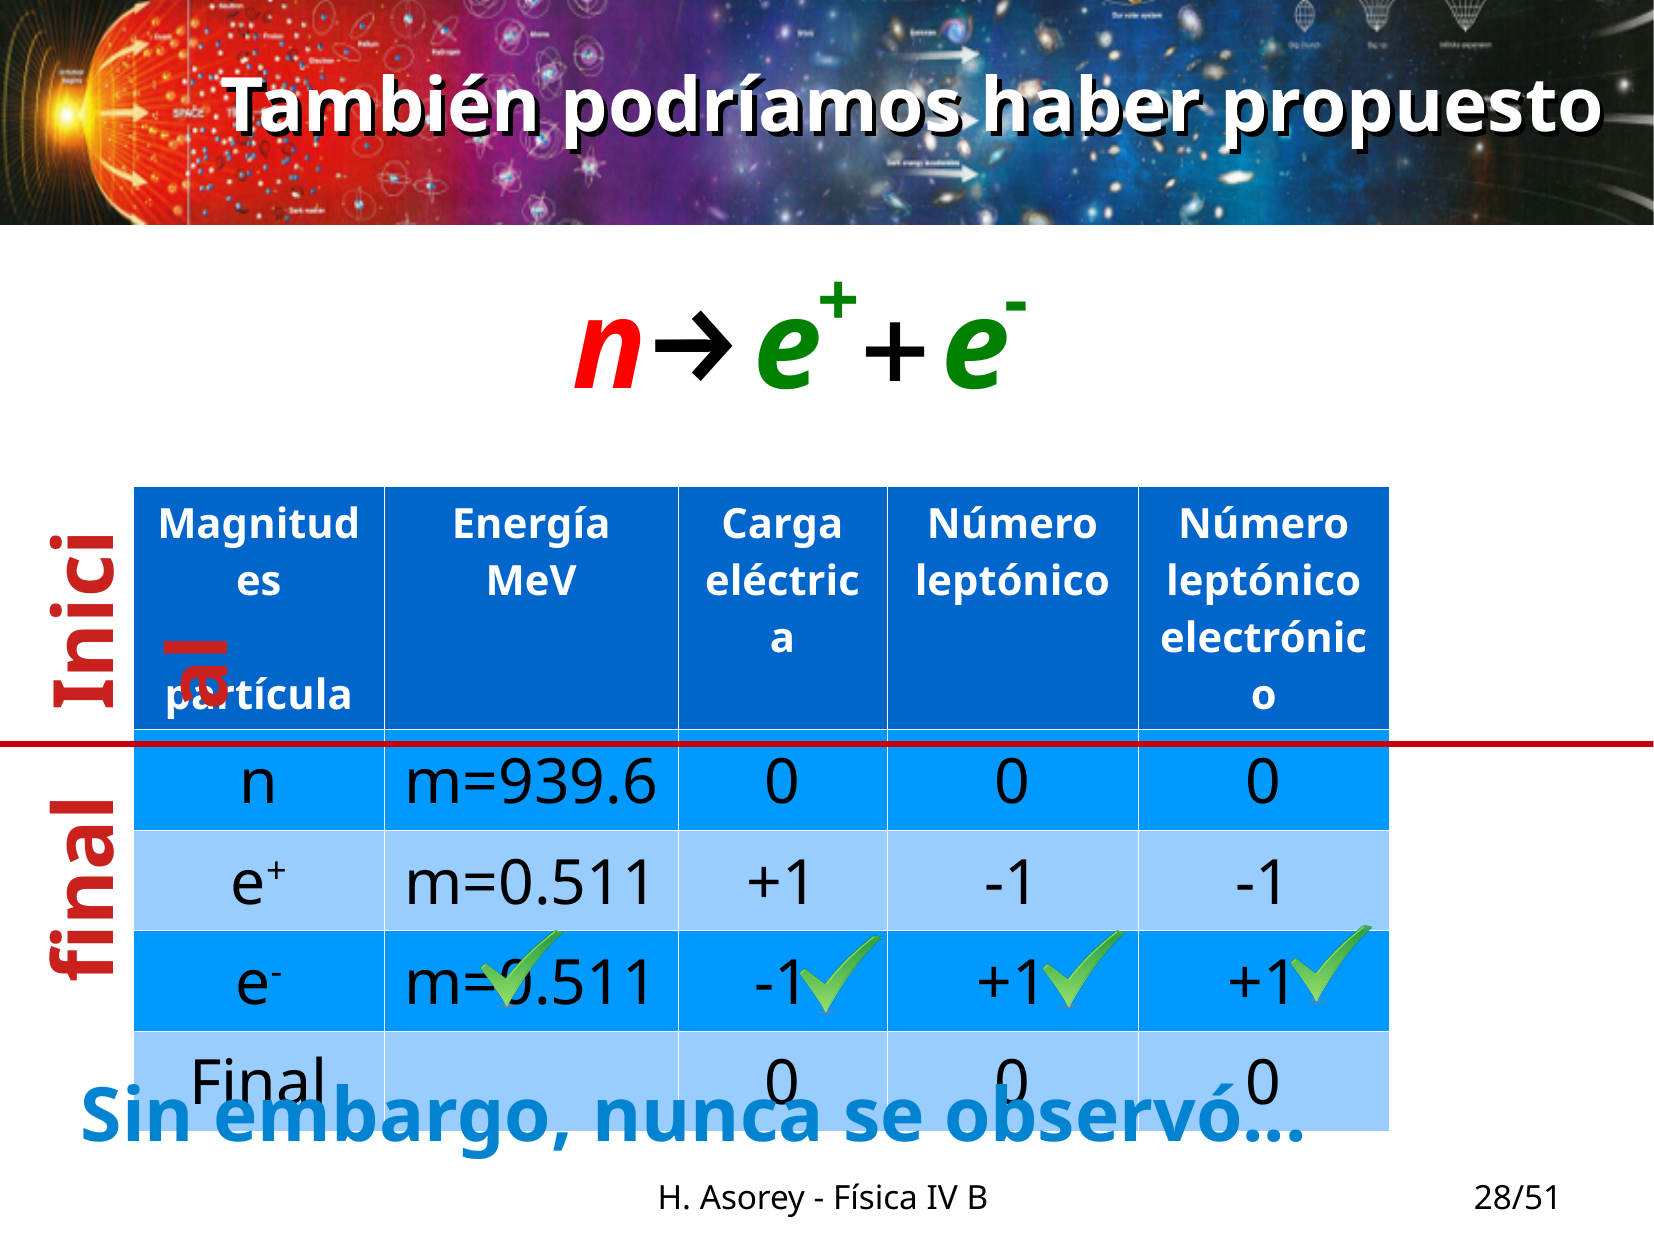

# También podríamos haber propuesto
Inicial
| Magnitudes partícula | Energía MeV | Carga eléctrica | Número leptónico | Número leptónico electrónico |
| --- | --- | --- | --- | --- |
| n | m=939.6 | 0 | 0 | 0 |
| e+ | m=0.511 | +1 | -1 | -1 |
| e- | m=0.511 | -1 | +1 | +1 |
| Final | | 0 | 0 | 0 |
final
Sin embargo, nunca se observó...
H. Asorey - Física IV B
28